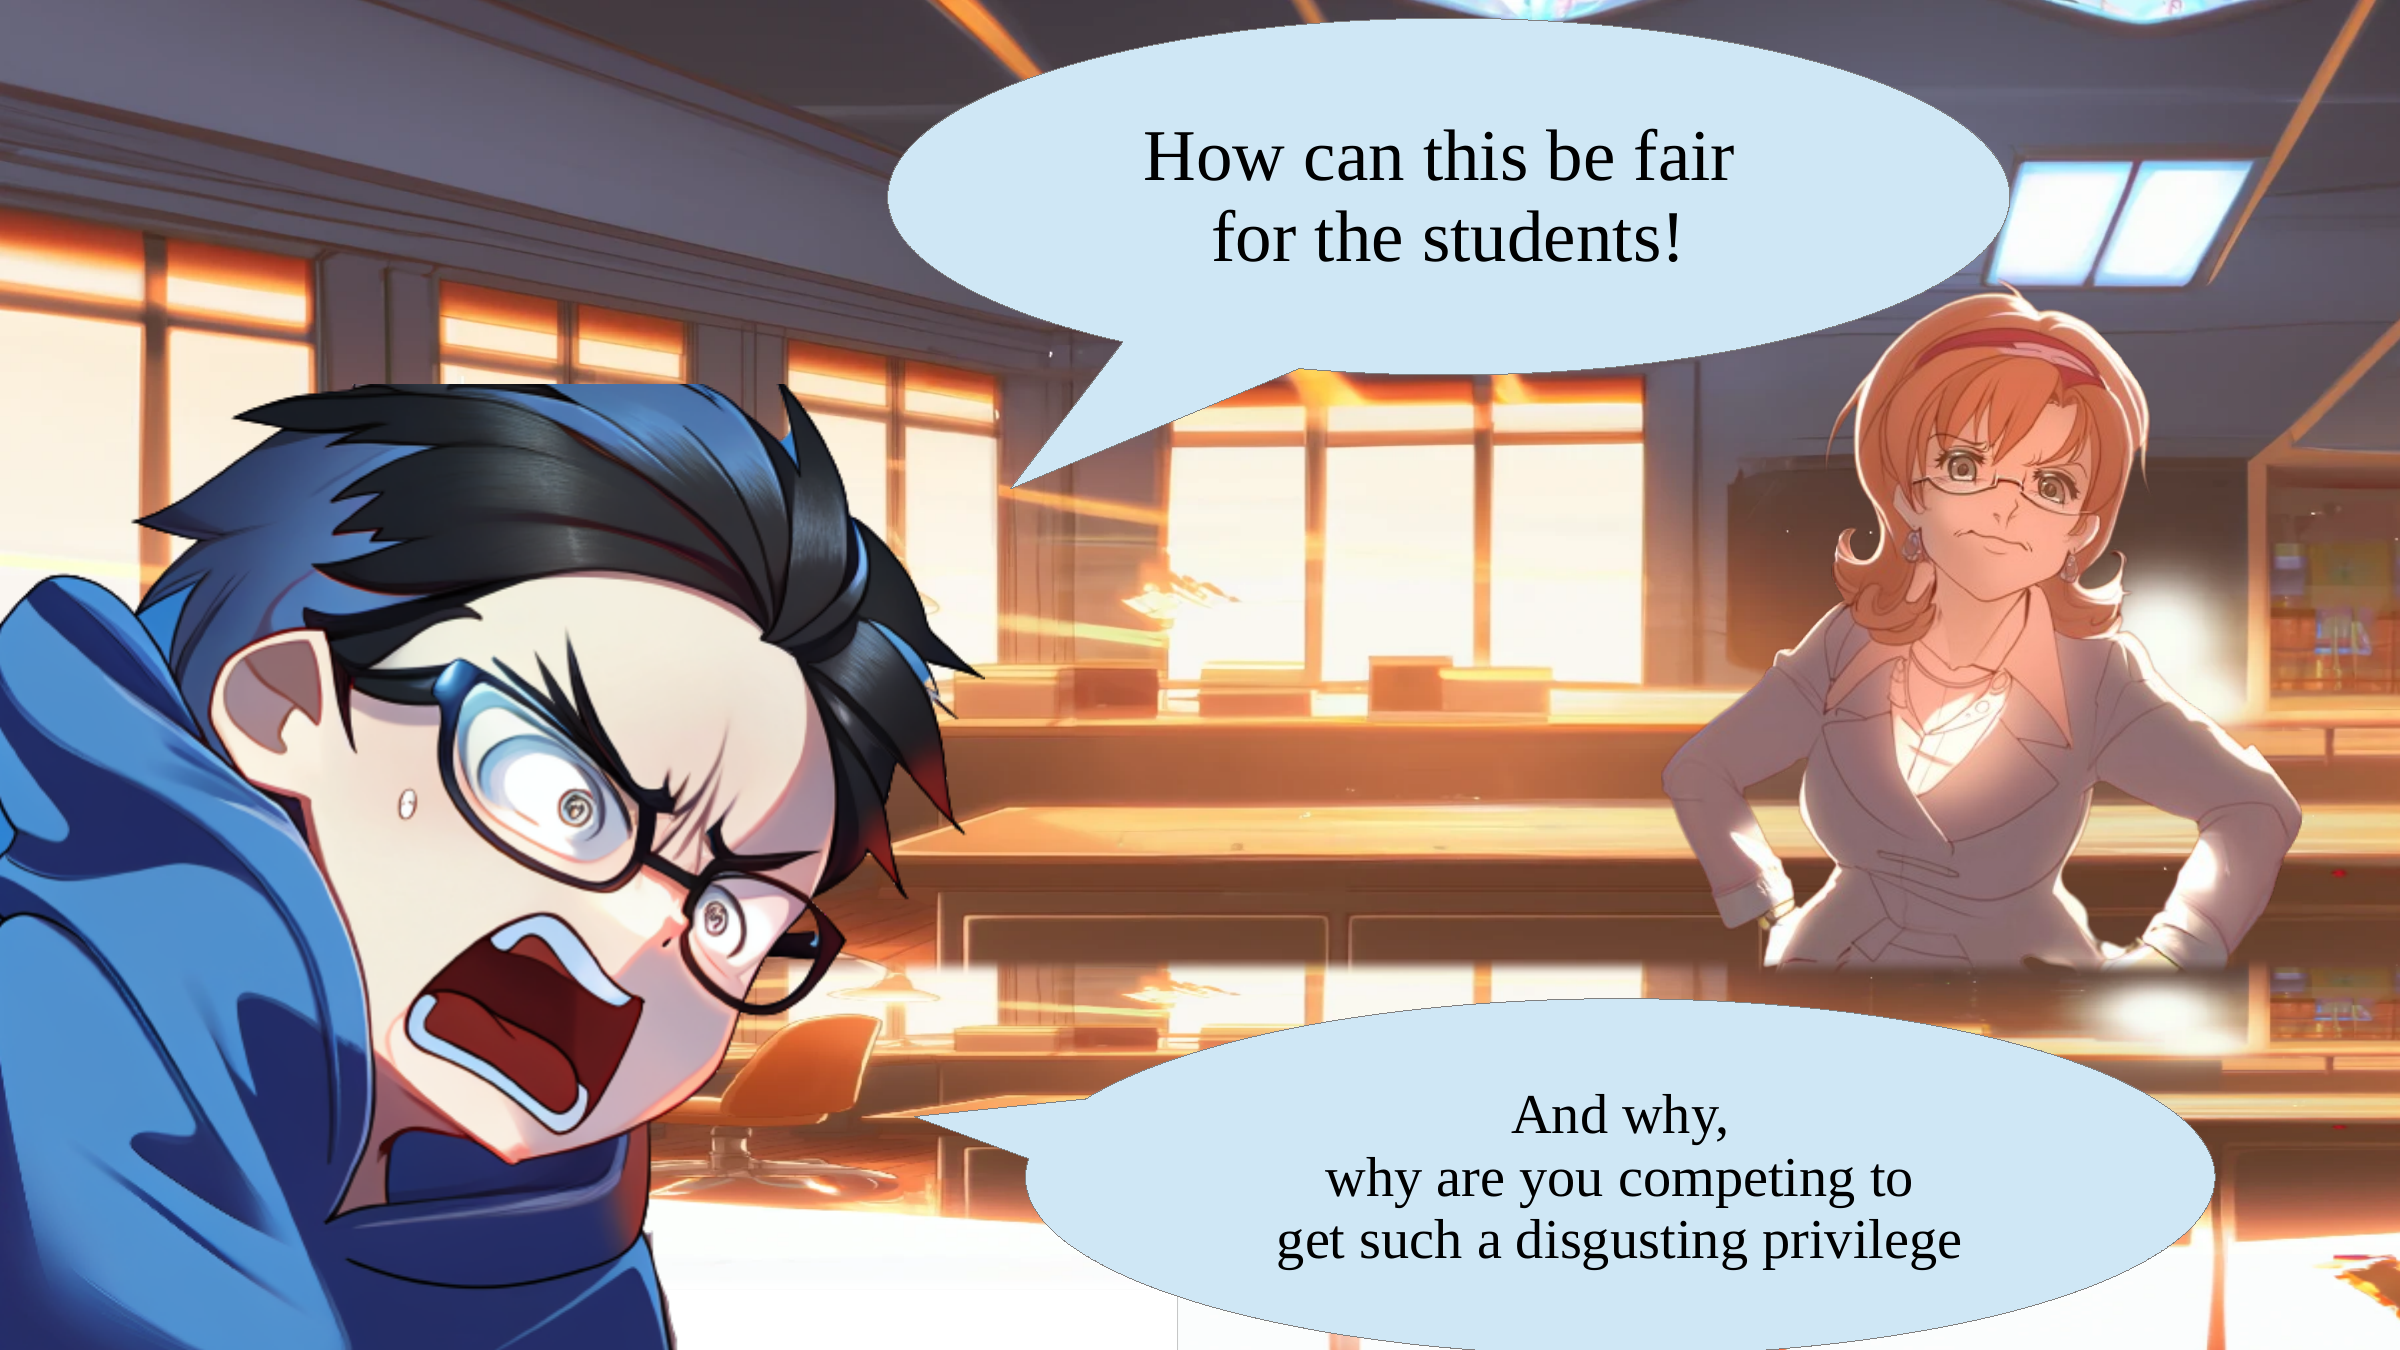

How can this be fair
for the students!
And why,
why are you competing to
get such a disgusting privilege